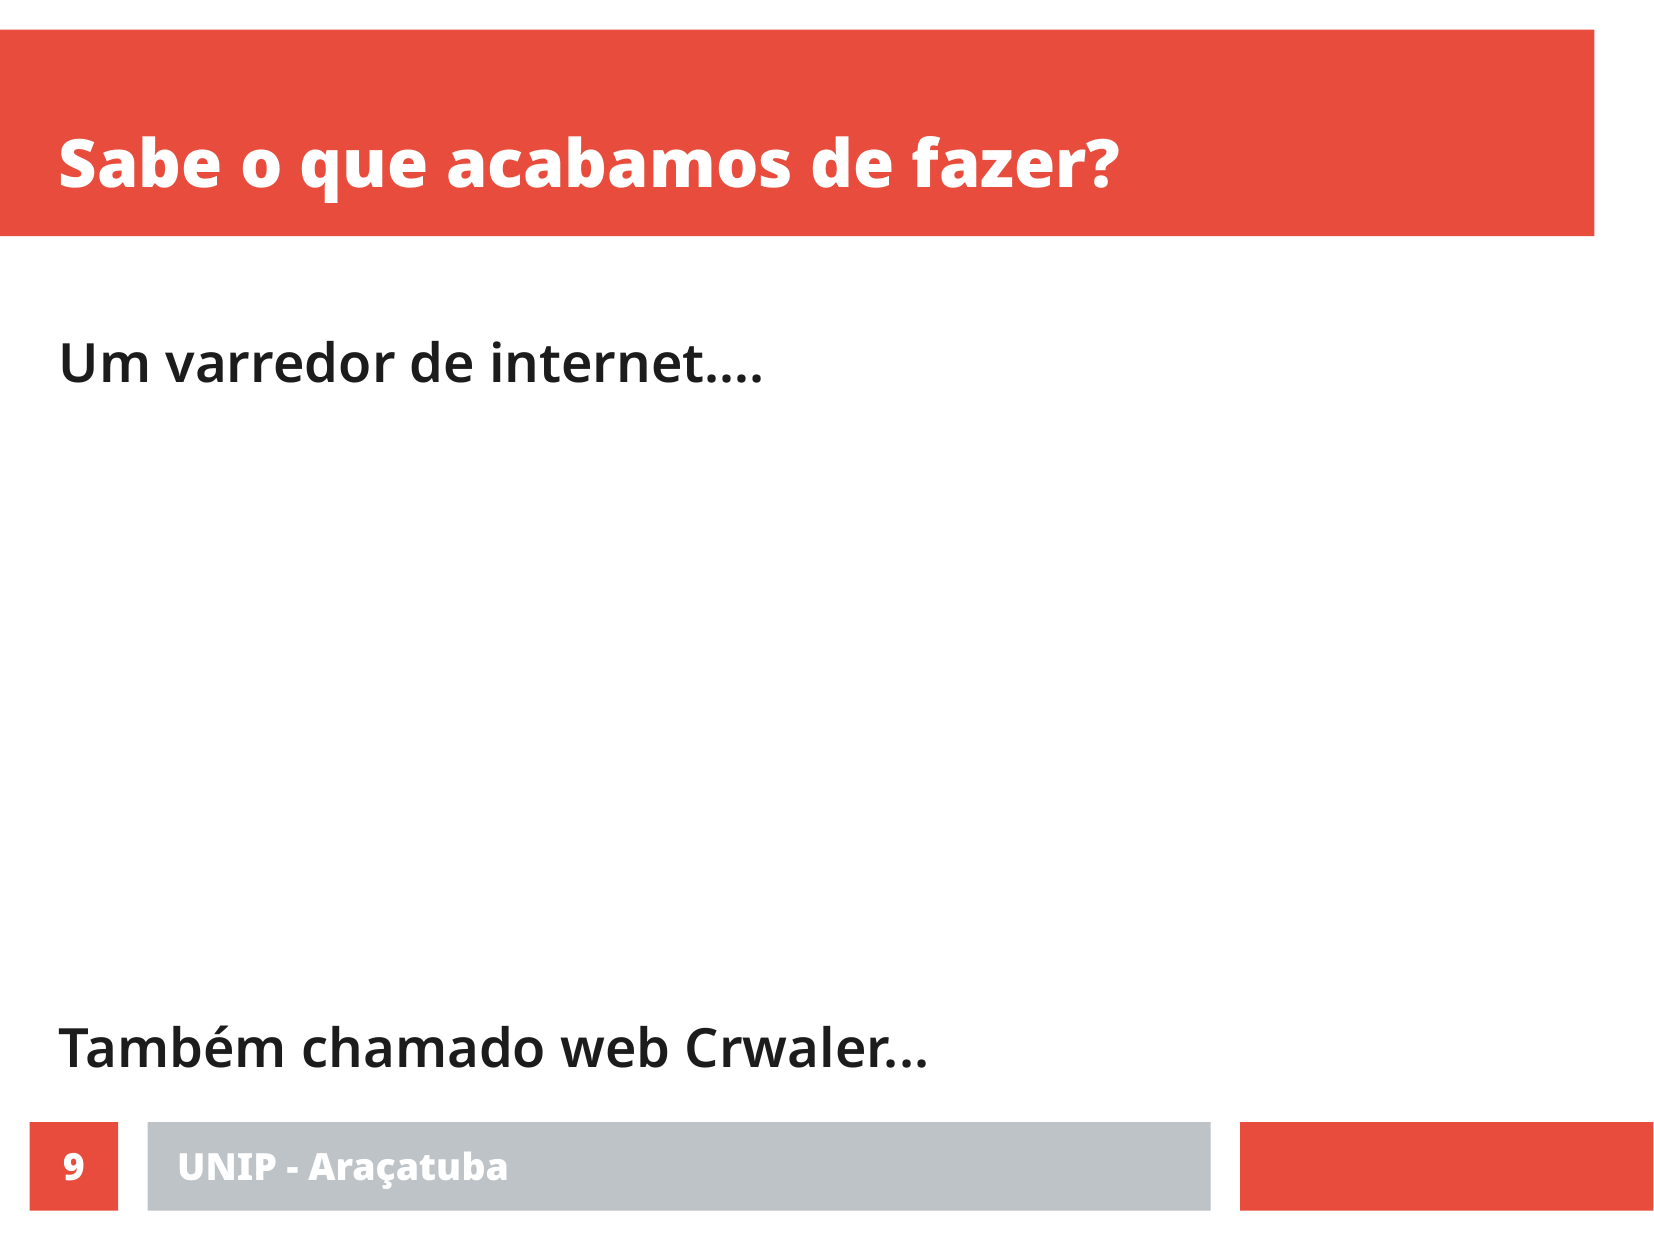

# Sabe o que acabamos de fazer?
Um varredor de internet….
Também chamado web Crwaler...
9
UNIP - Araçatuba